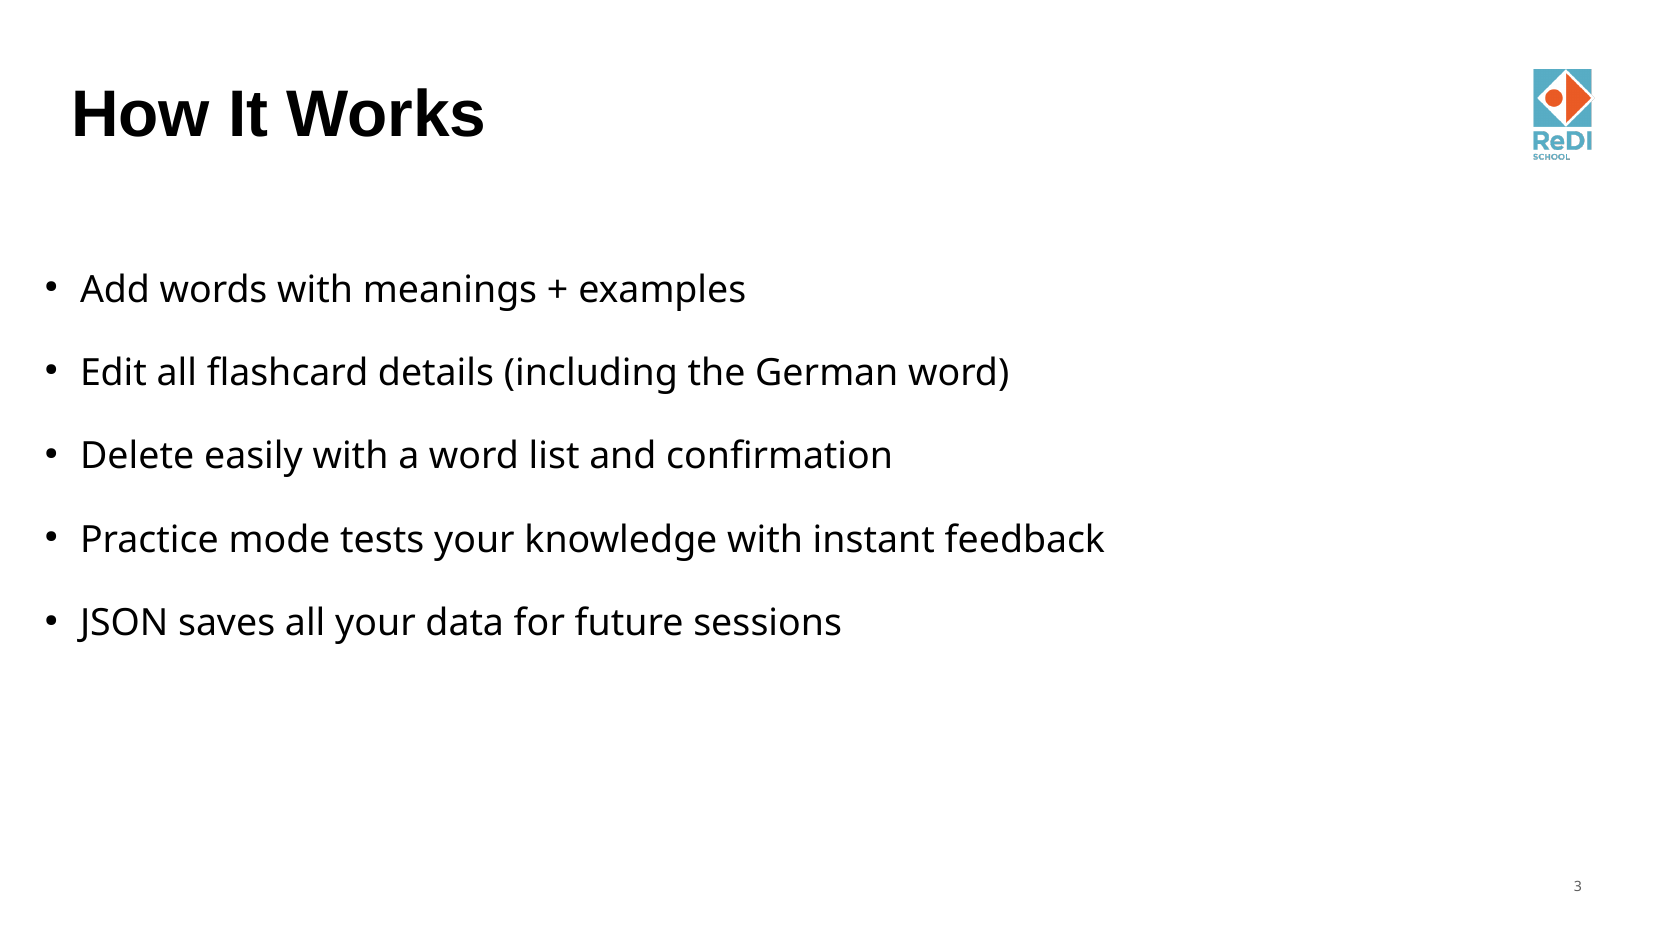

# How It Works
Add words with meanings + examples
Edit all flashcard details (including the German word)
Delete easily with a word list and confirmation
Practice mode tests your knowledge with instant feedback
JSON saves all your data for future sessions